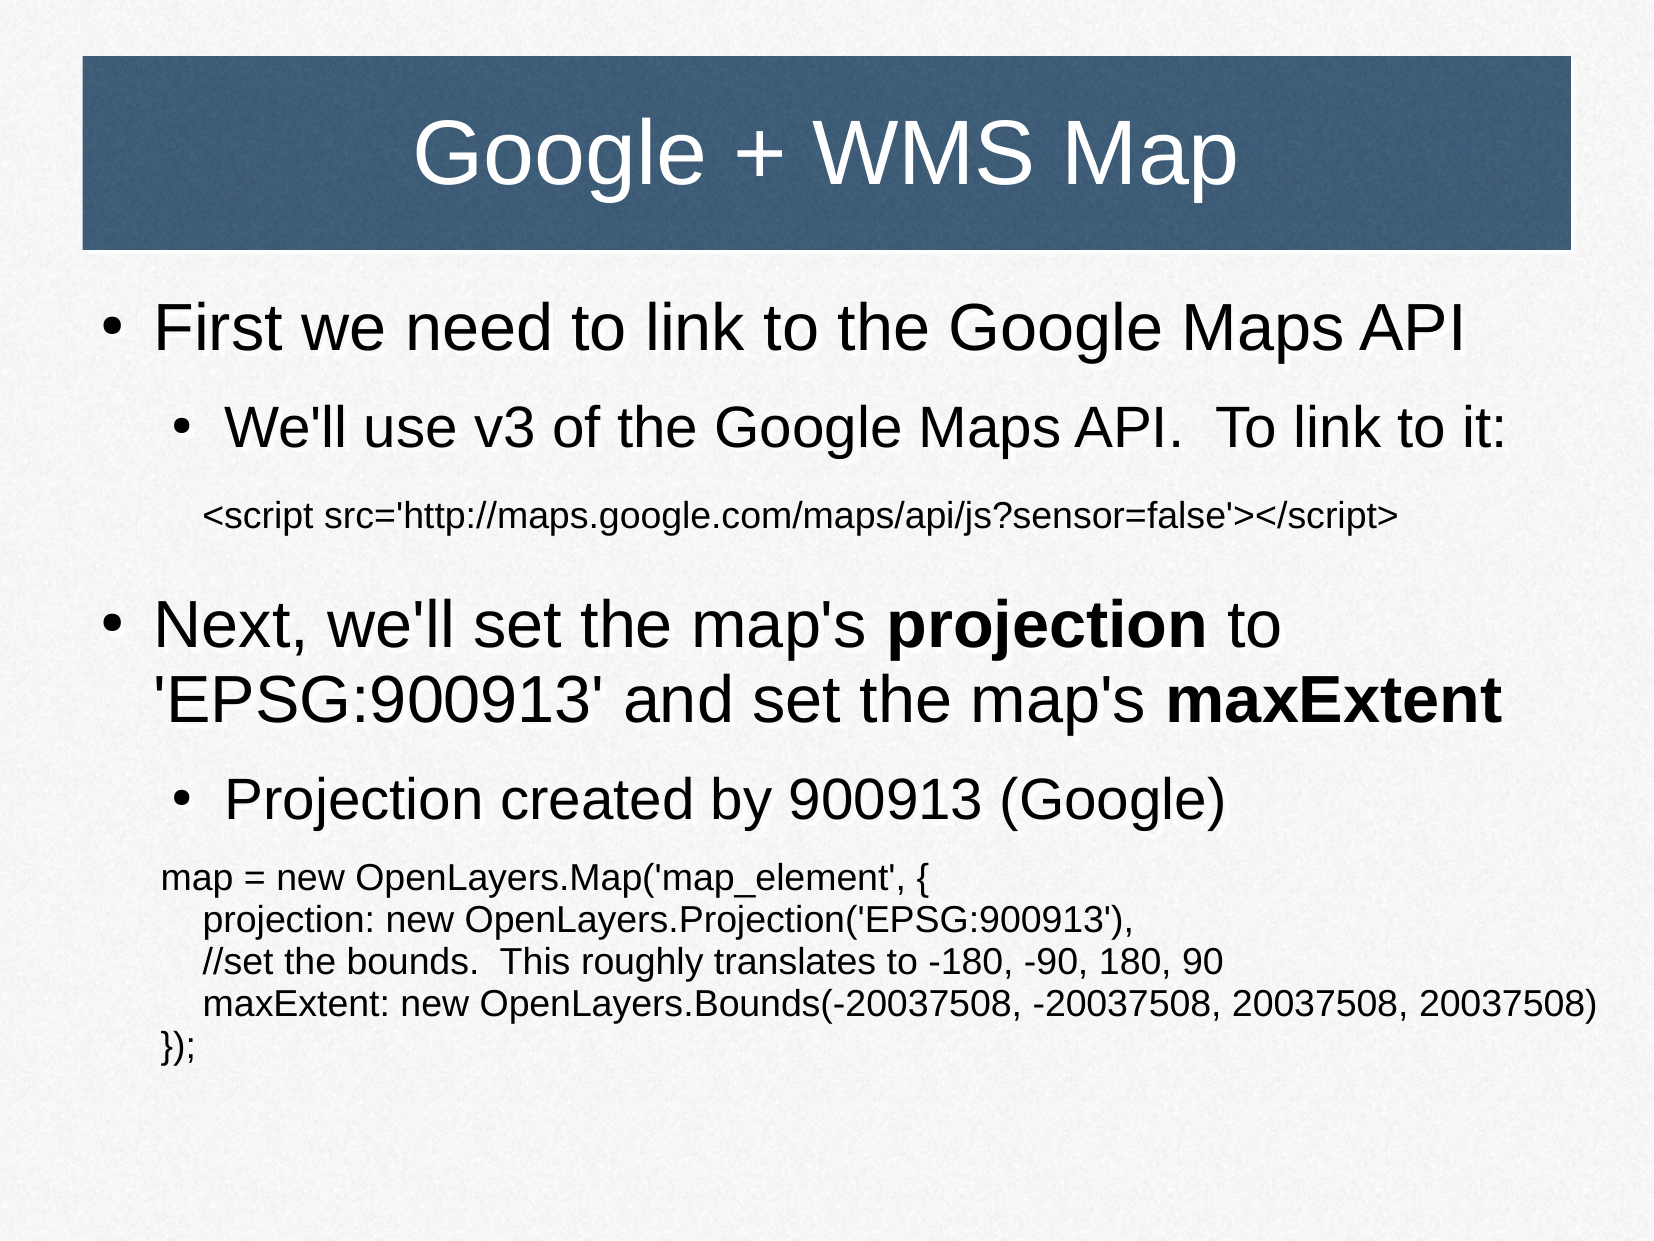

# Google + WMS Map
First we need to link to the Google Maps API
We'll use v3 of the Google Maps API. To link to it:
Next, we'll set the map's projection to 'EPSG:900913' and set the map's maxExtent
Projection created by 900913 (Google)
<script src='http://maps.google.com/maps/api/js?sensor=false'></script>
 map = new OpenLayers.Map('map_element', {
 projection: new OpenLayers.Projection('EPSG:900913'),
 //set the bounds. This roughly translates to -180, -90, 180, 90
 maxExtent: new OpenLayers.Bounds(-20037508, -20037508, 20037508, 20037508)
 });